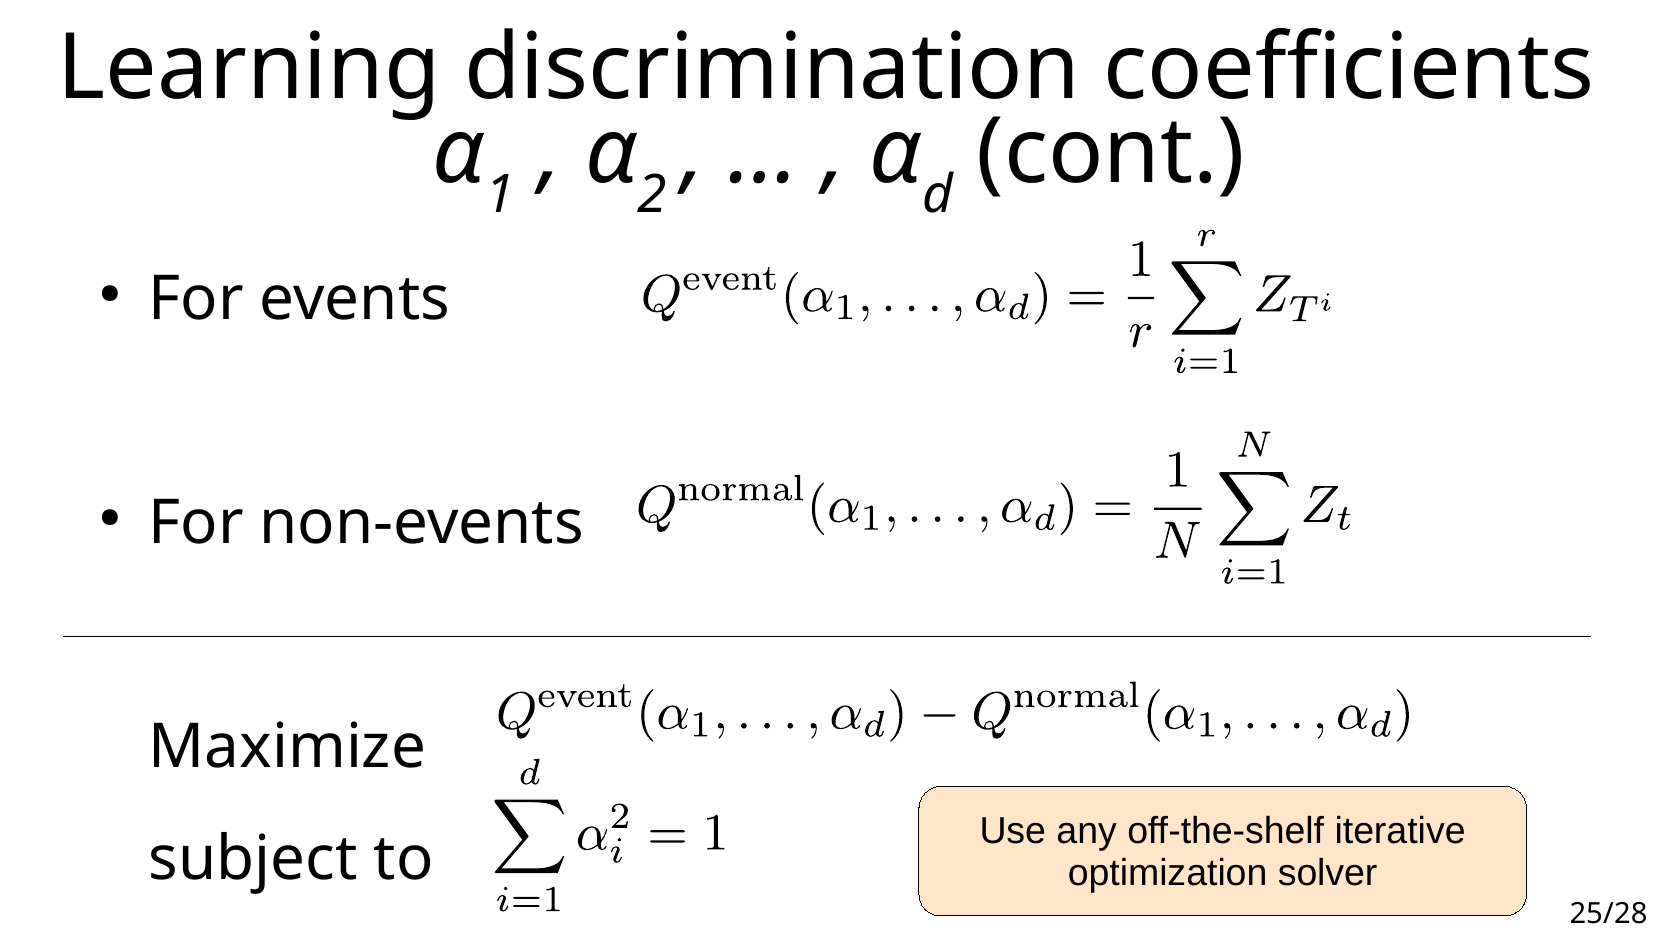

# Learning discrimination coefficients α1 , α2 , … , αd (cont.)
For events
For non-events
Maximize
subject to
Use any off-the-shelf iterative
optimization solver
25